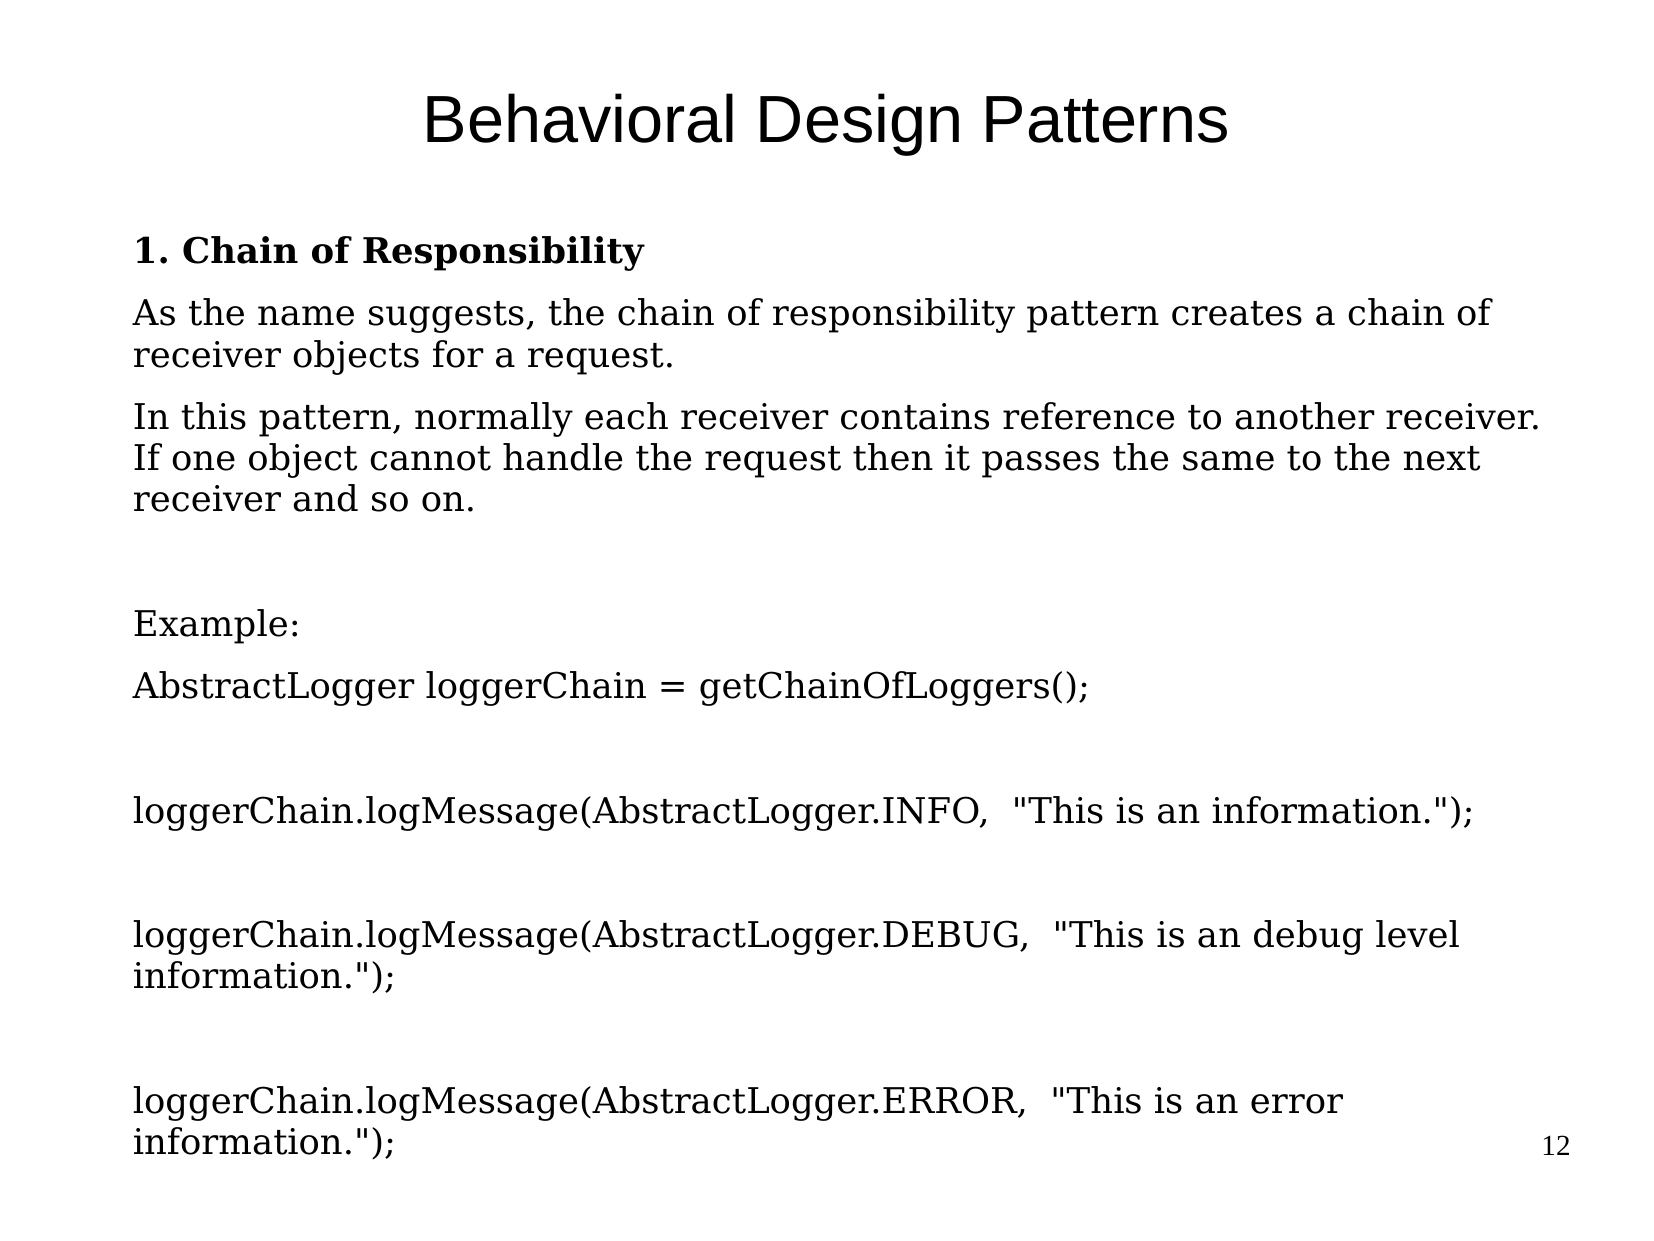

# Behavioral Design Patterns
1. Chain of Responsibility
As the name suggests, the chain of responsibility pattern creates a chain of receiver objects for a request.
In this pattern, normally each receiver contains reference to another receiver. If one object cannot handle the request then it passes the same to the next receiver and so on.
Example:
AbstractLogger loggerChain = getChainOfLoggers();
loggerChain.logMessage(AbstractLogger.INFO, "This is an information.");
loggerChain.logMessage(AbstractLogger.DEBUG, "This is an debug level information.");
loggerChain.logMessage(AbstractLogger.ERROR, "This is an error information.");
12